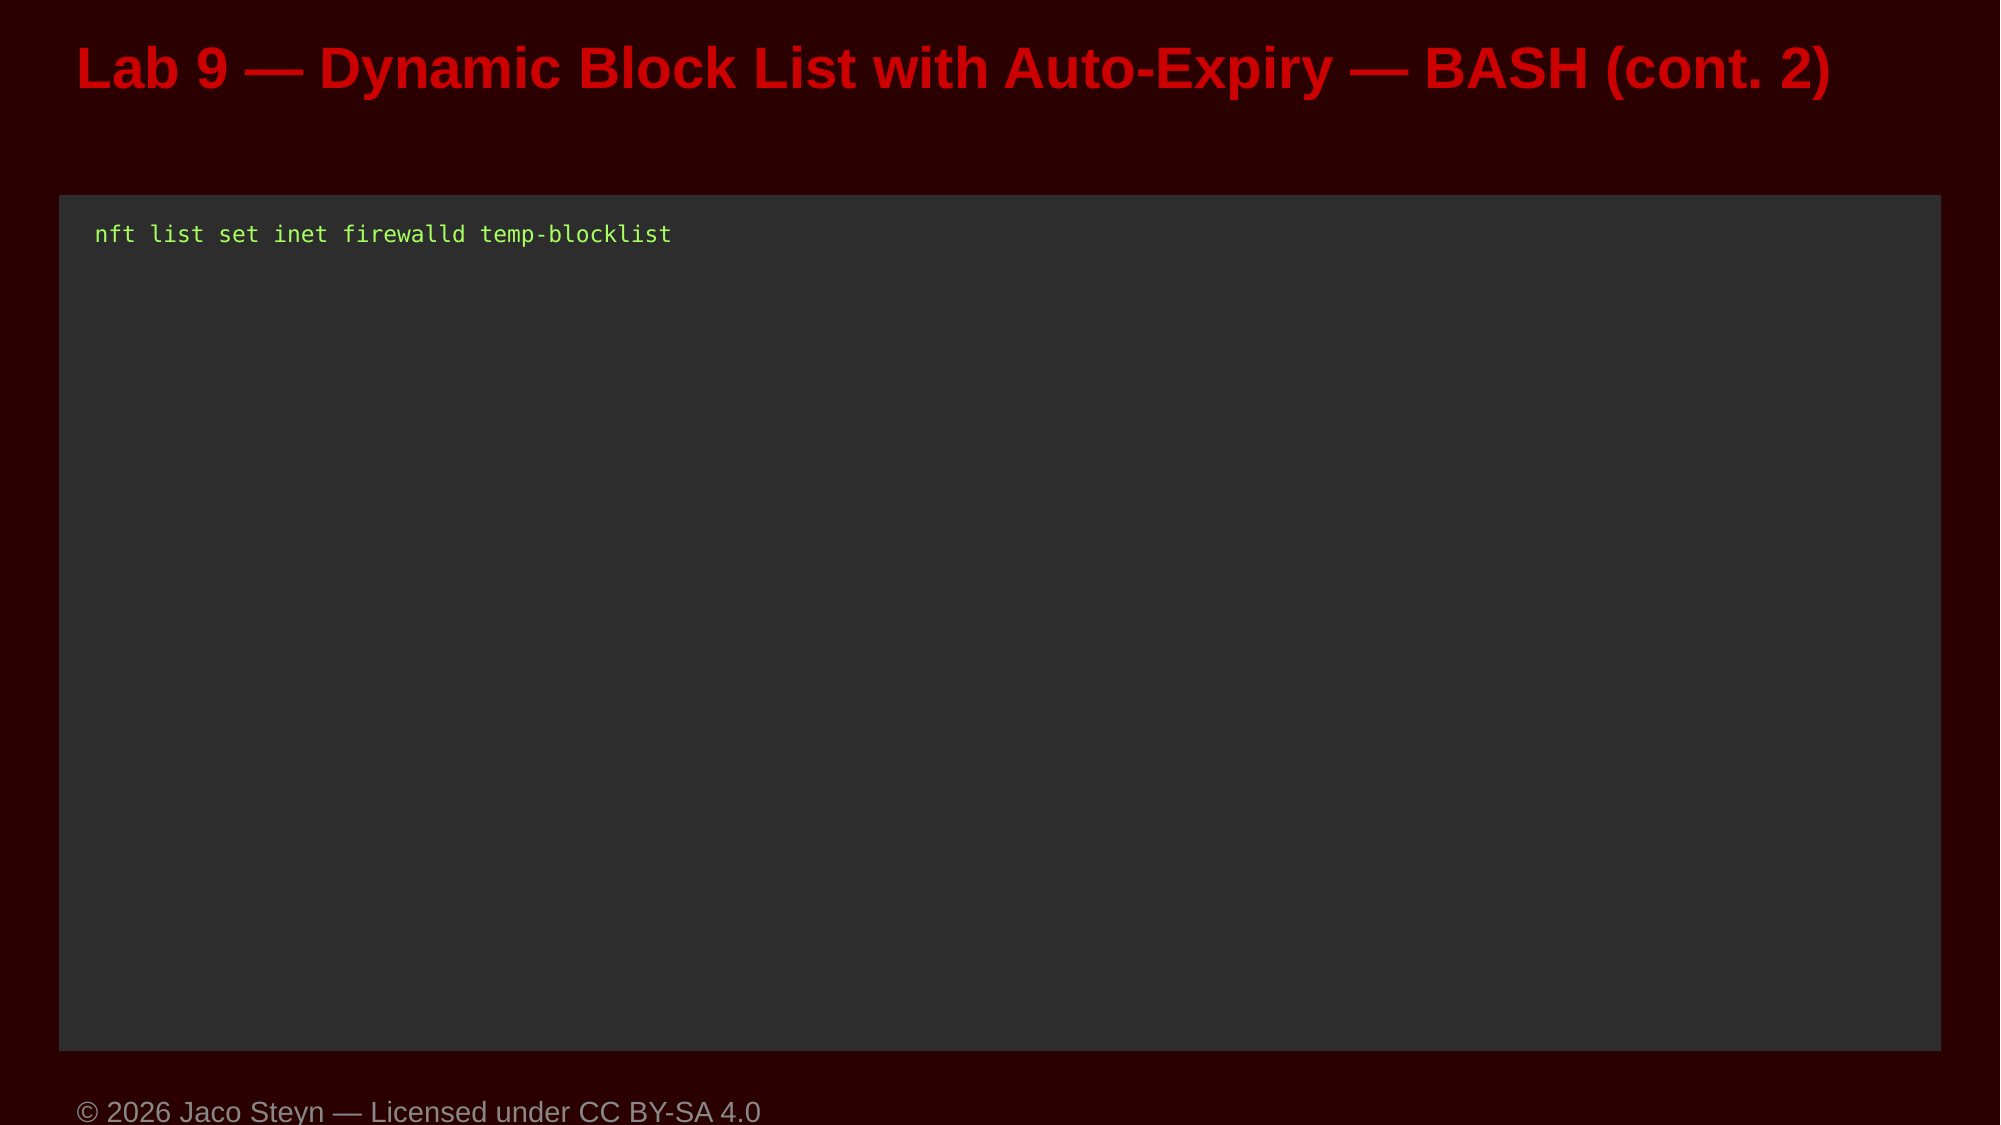

Lab 9 — Dynamic Block List with Auto-Expiry — BASH (cont. 2)
nft list set inet firewalld temp-blocklist
© 2026 Jaco Steyn — Licensed under CC BY-SA 4.0